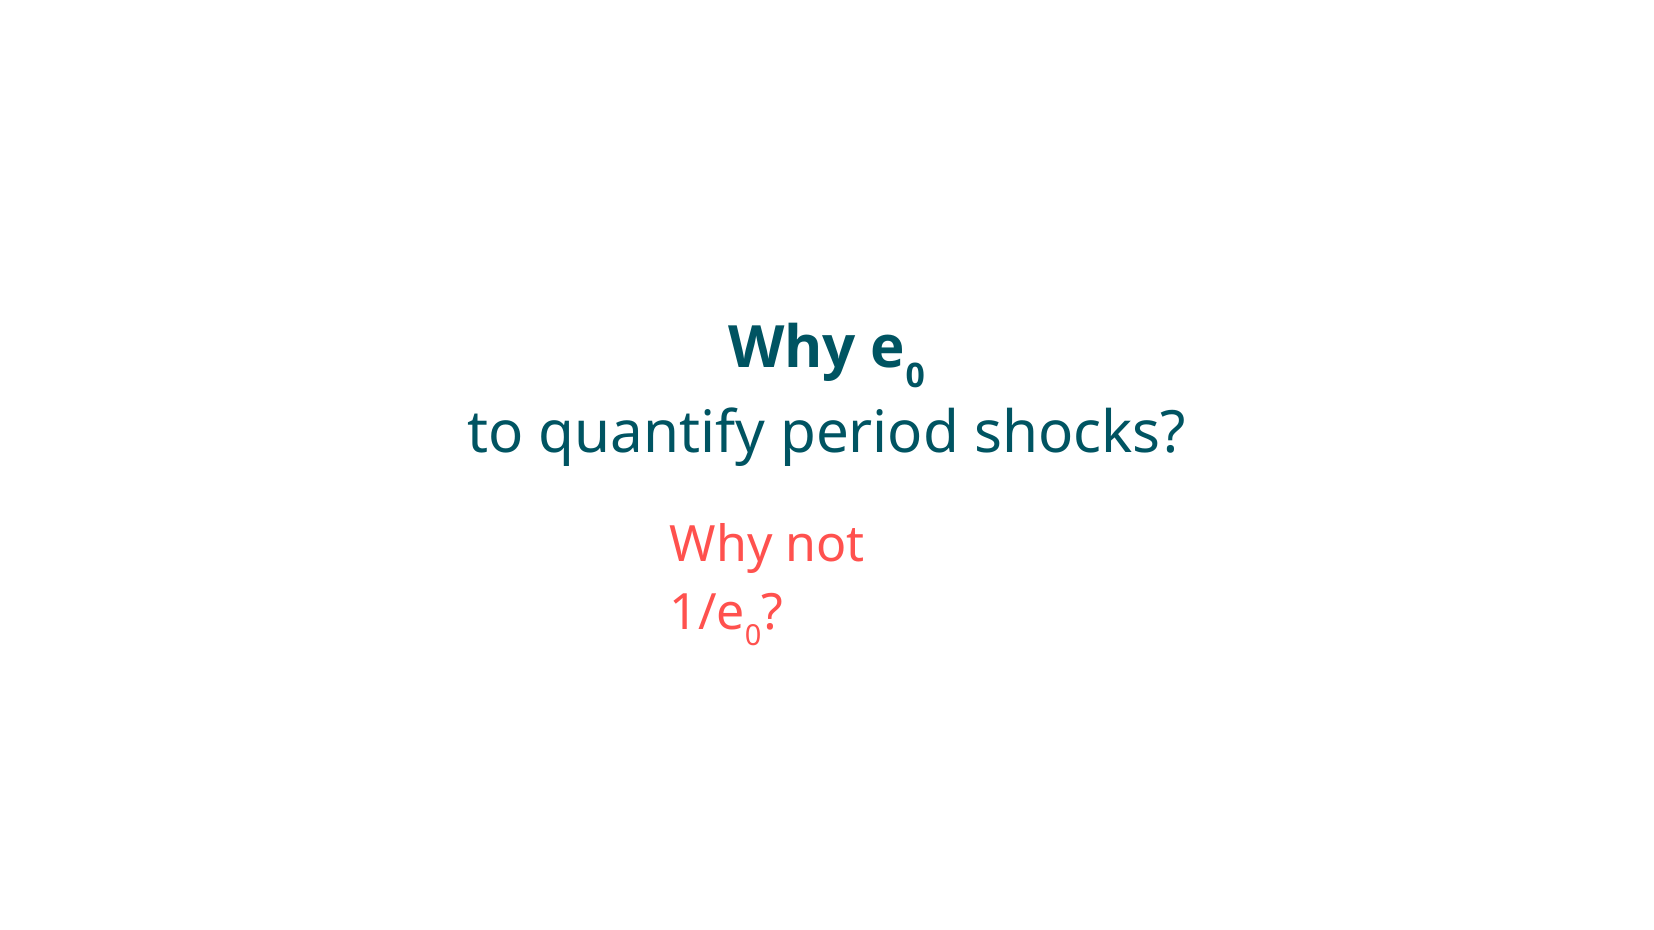

Why e0
to quantify period shocks?
Why not 1/e0?